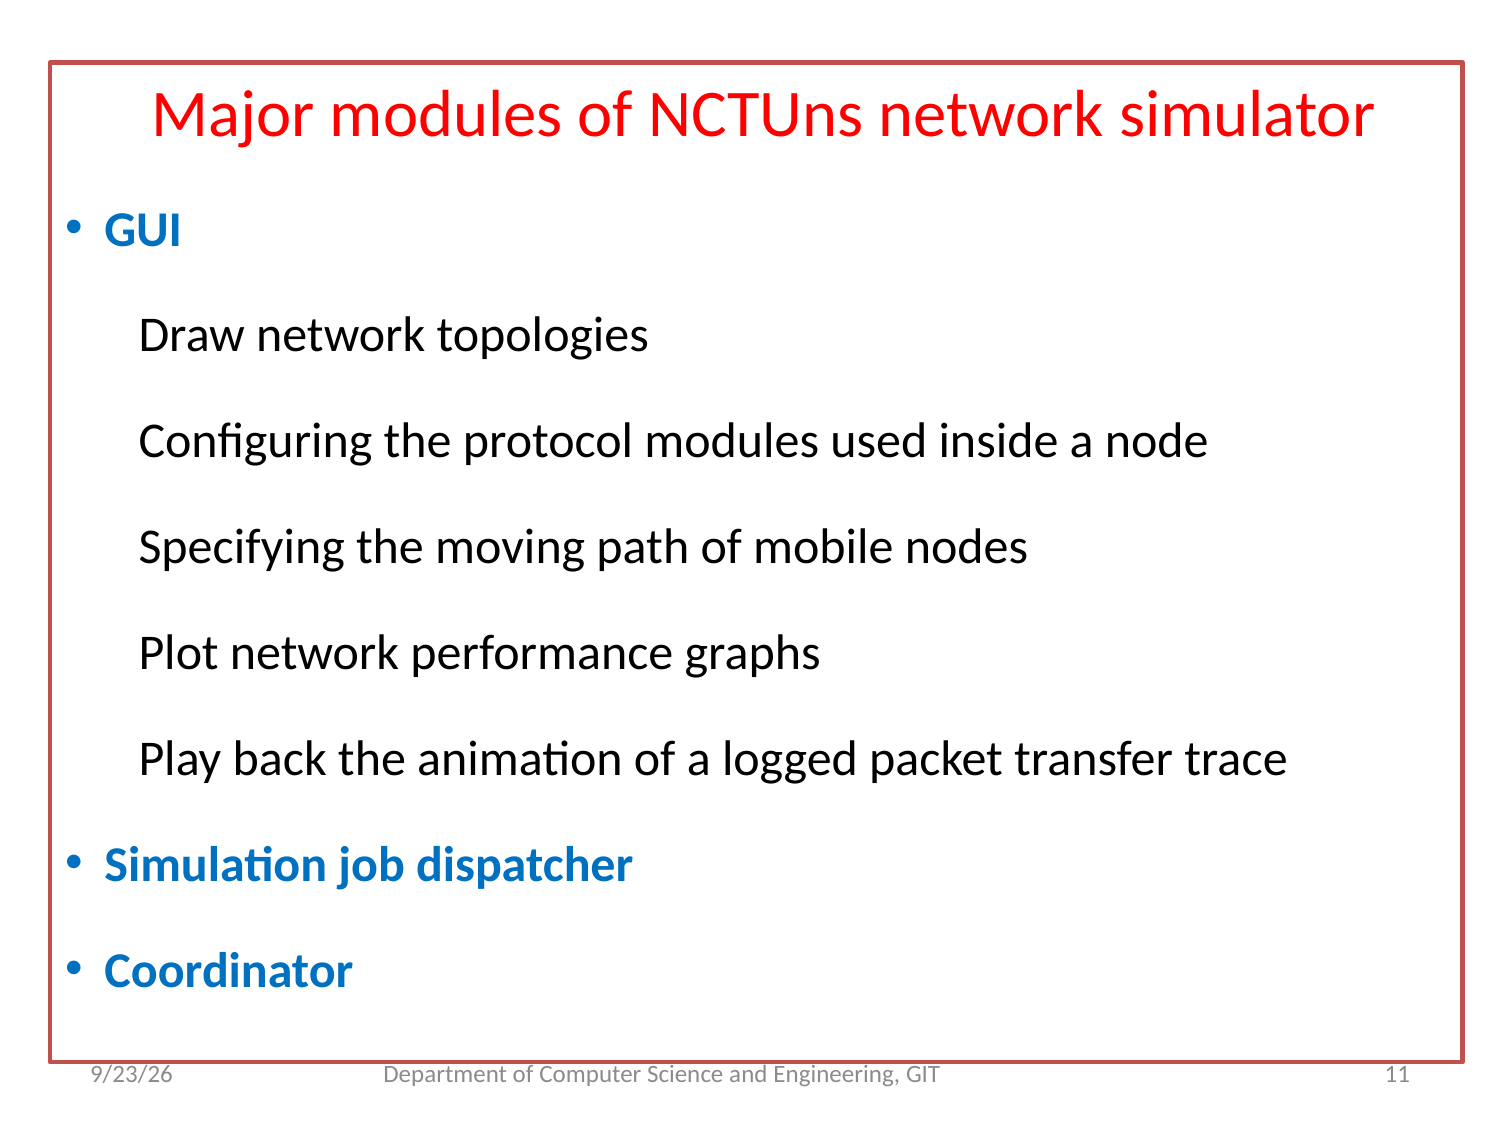

# Major modules of NCTUns network simulator
 GUI
Draw network topologies
Configuring the protocol modules used inside a node
Specifying the moving path of mobile nodes
Plot network performance graphs
Play back the animation of a logged packet transfer trace
 Simulation job dispatcher
 Coordinator
Department of Computer Science and Engineering, GIT